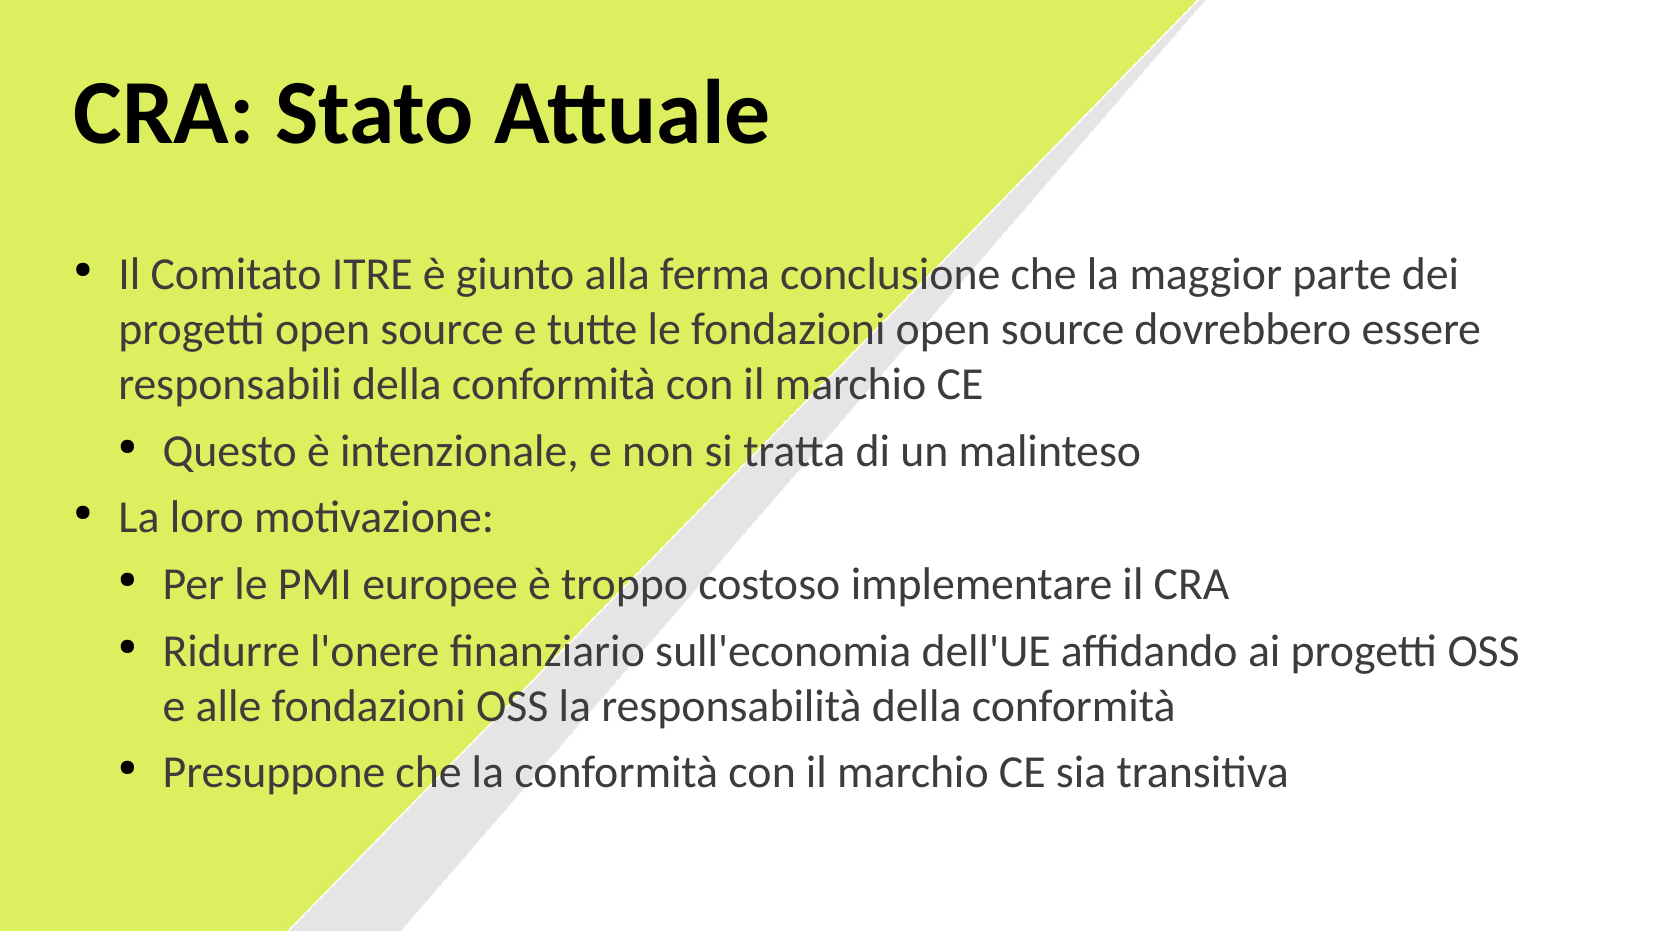

# CRA: Stato Attuale
Il Comitato ITRE è giunto alla ferma conclusione che la maggior parte dei progetti open source e tutte le fondazioni open source dovrebbero essere responsabili della conformità con il marchio CE
Questo è intenzionale, e non si tratta di un malinteso
La loro motivazione:
Per le PMI europee è troppo costoso implementare il CRA
Ridurre l'onere finanziario sull'economia dell'UE affidando ai progetti OSS
e alle fondazioni OSS la responsabilità della conformità
Presuppone che la conformità con il marchio CE sia transitiva